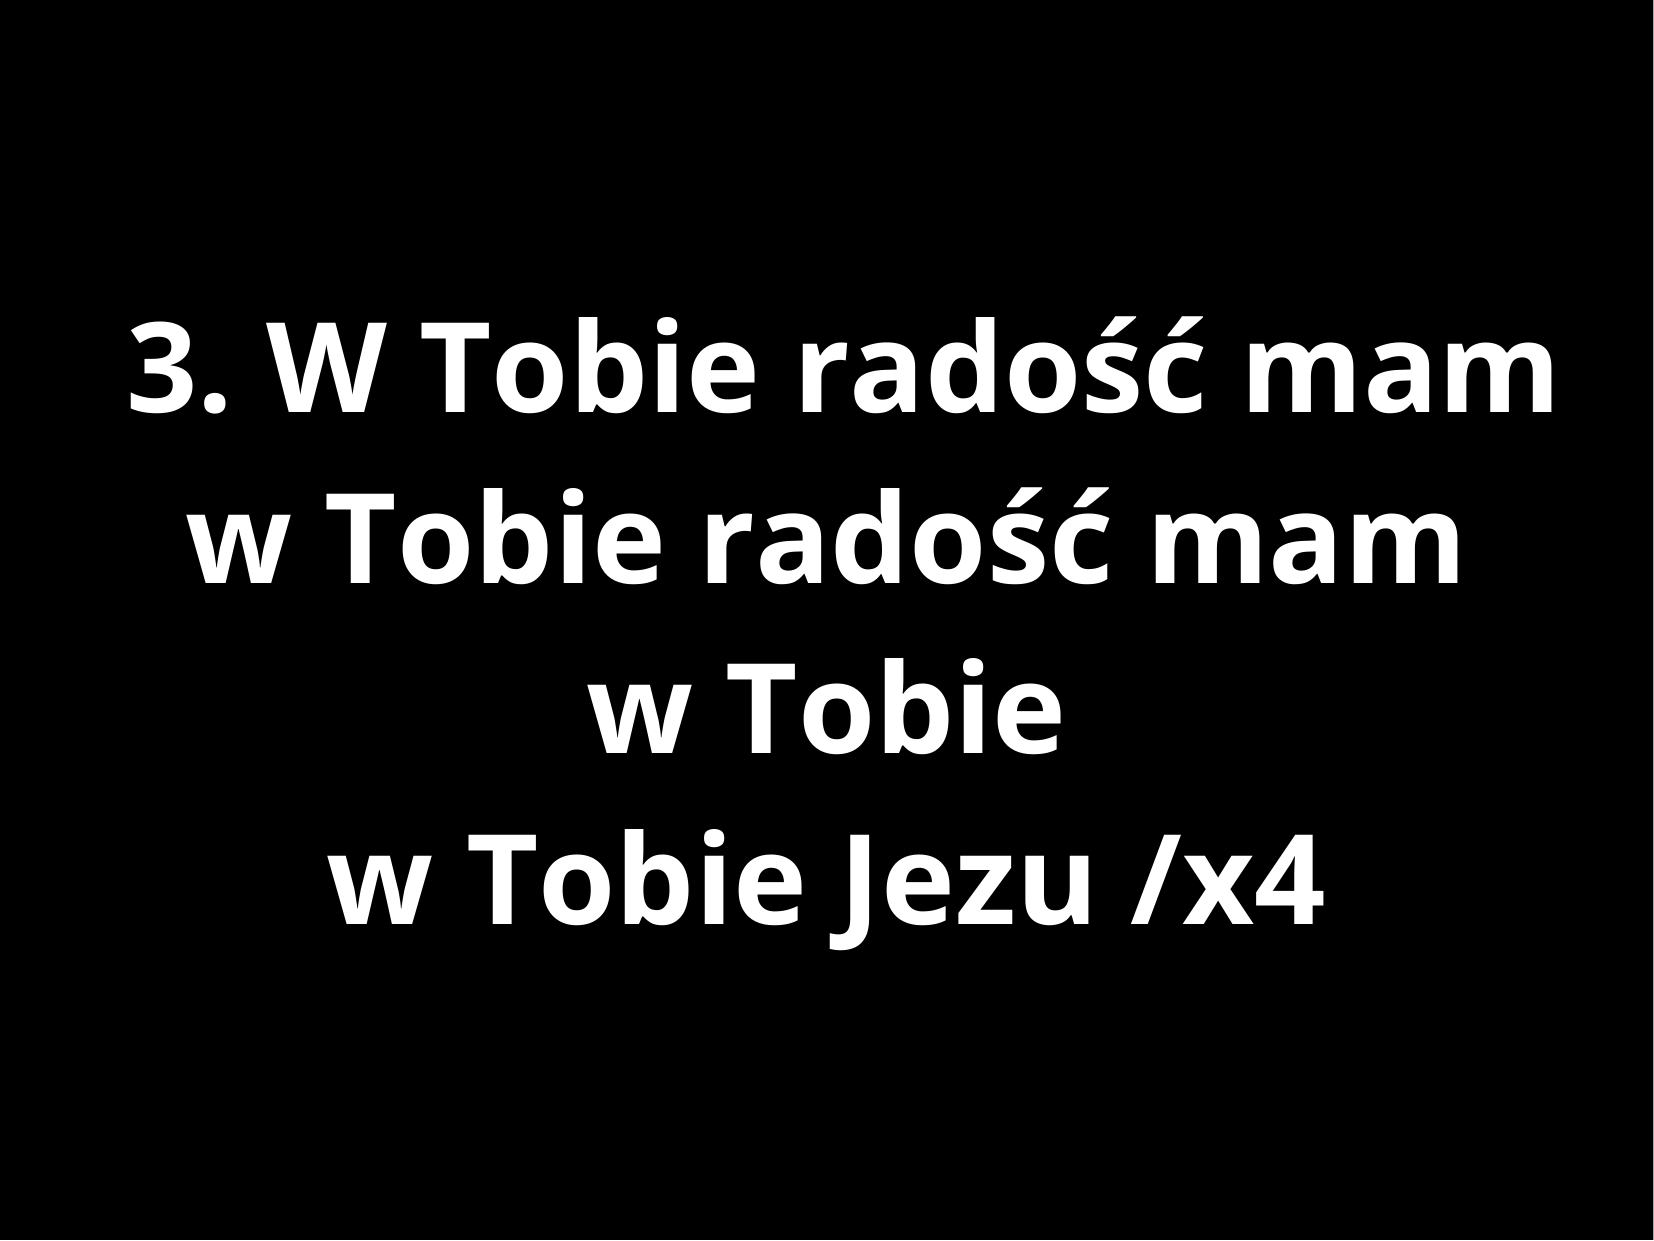

# 3. W Tobie radość mam
w Tobie radość mam
w Tobie
w Tobie Jezu /x4